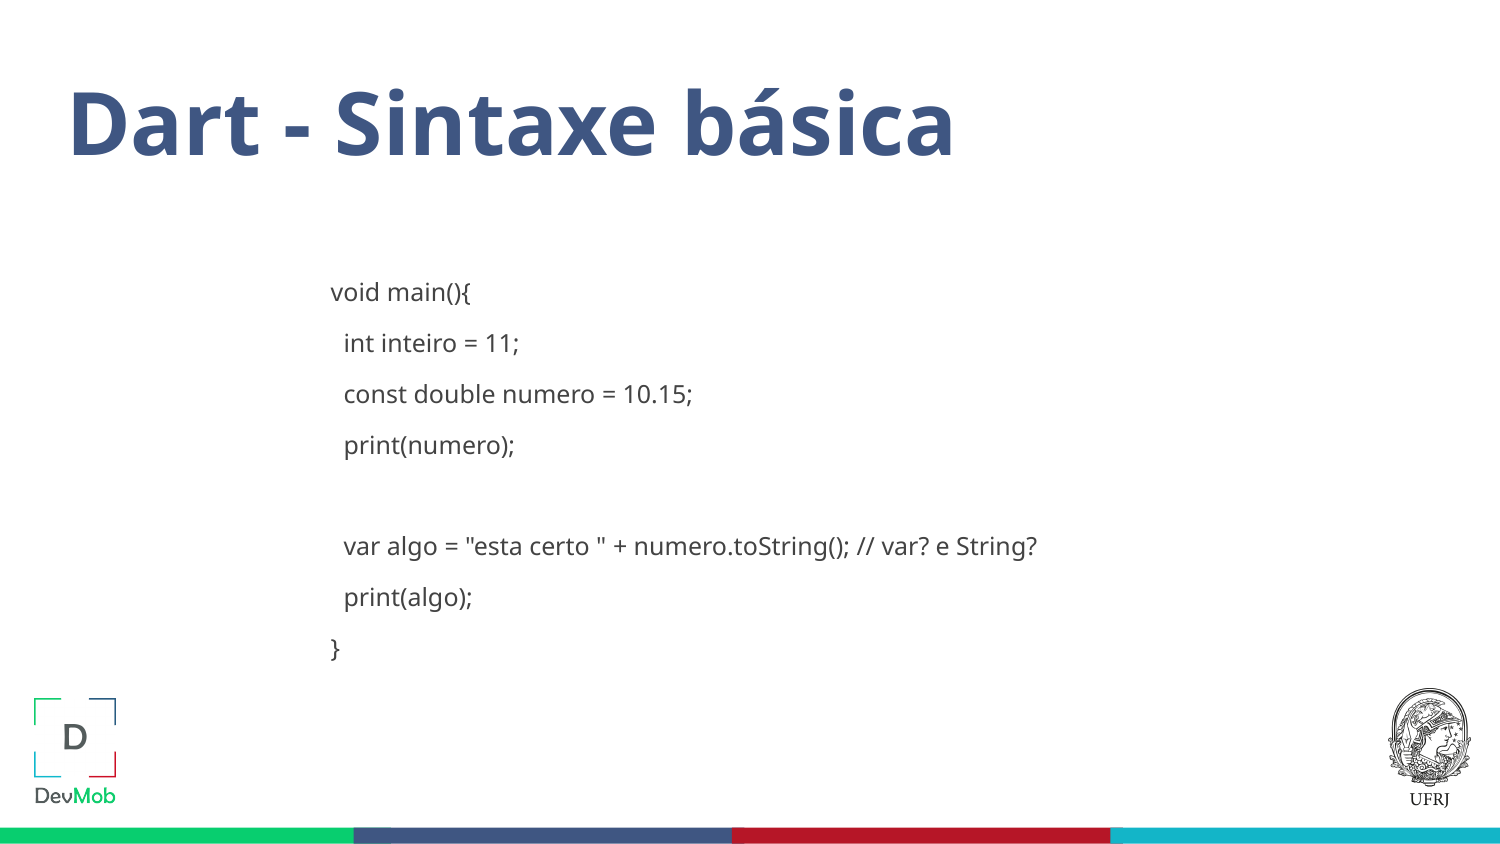

# Dart - Sintaxe básica
void main(){
 int inteiro = 11;
 const double numero = 10.15;
 print(numero);
 var algo = "esta certo " + numero.toString(); // var? e String?
 print(algo);
}